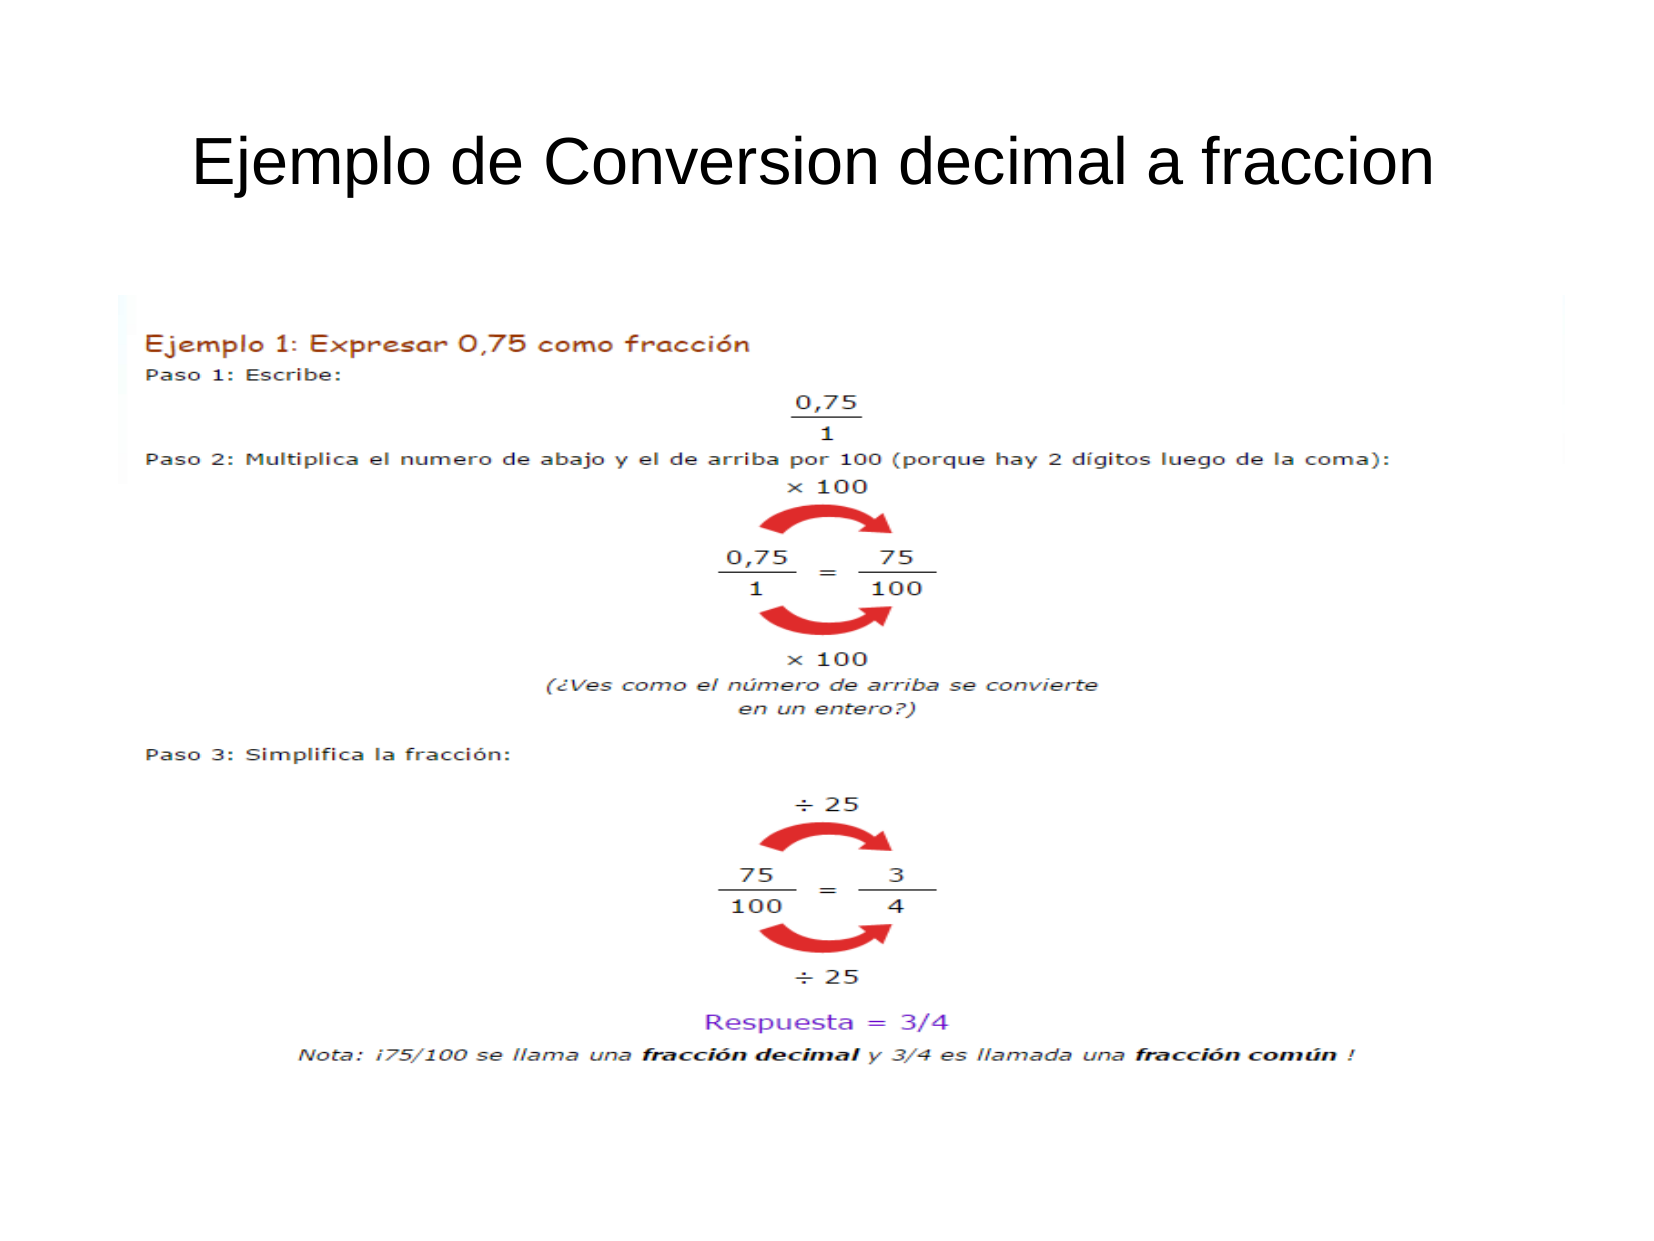

# Ejemplo de Conversion decimal a fraccion